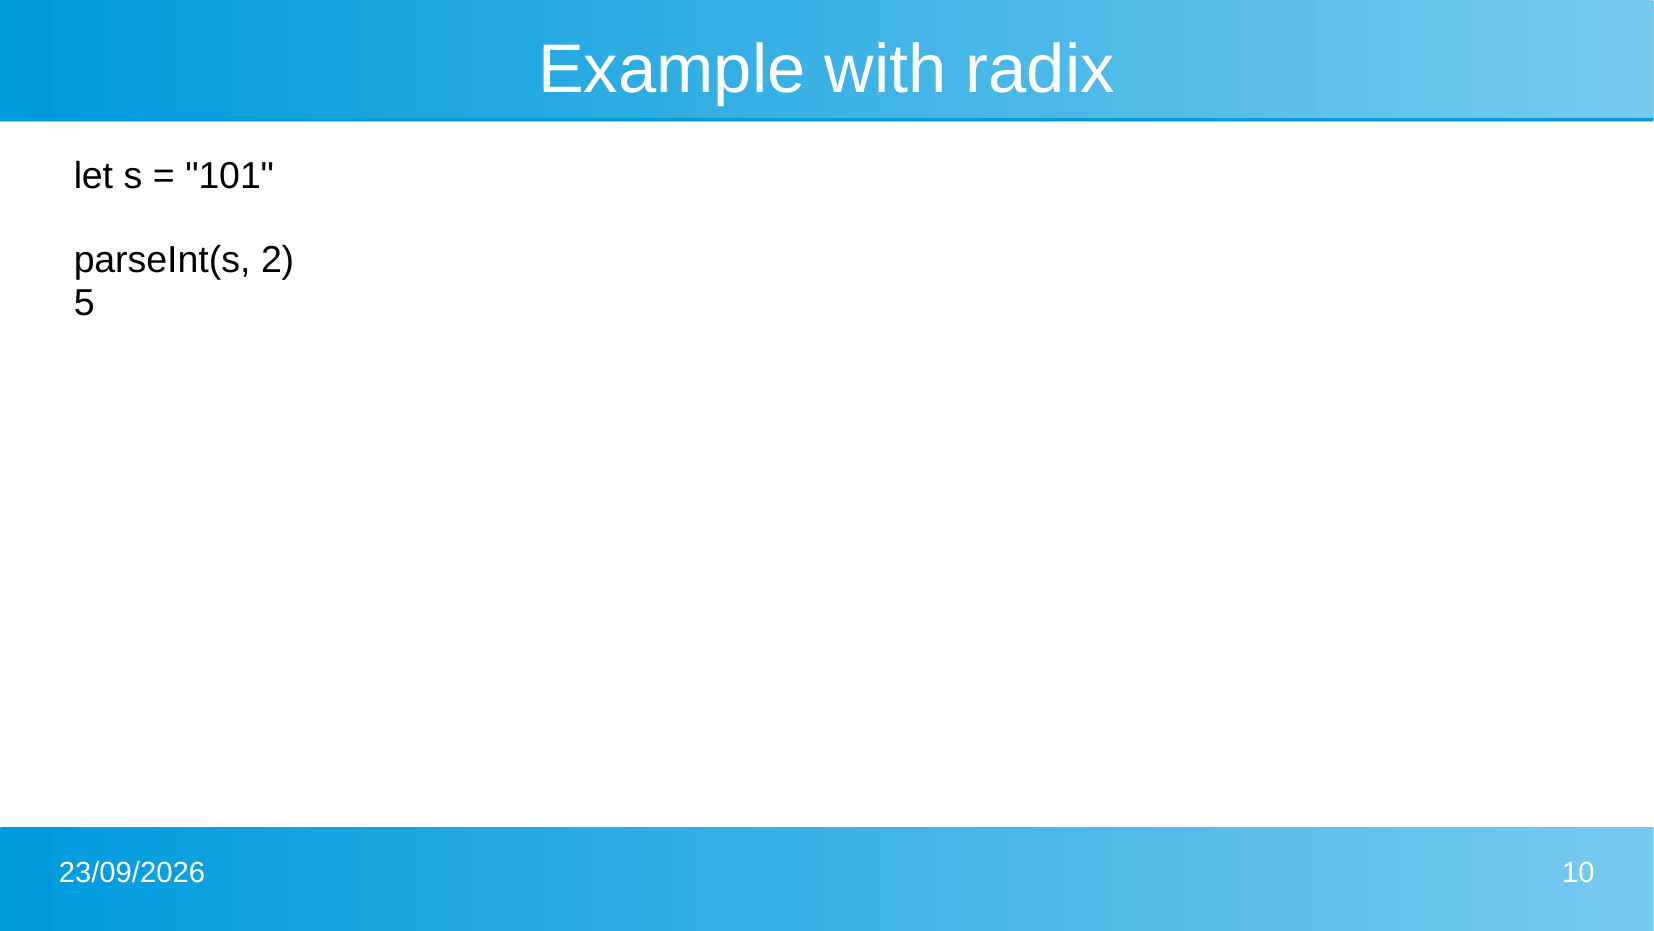

# Example with radix
let s = "101"
parseInt(s, 2)
5
10